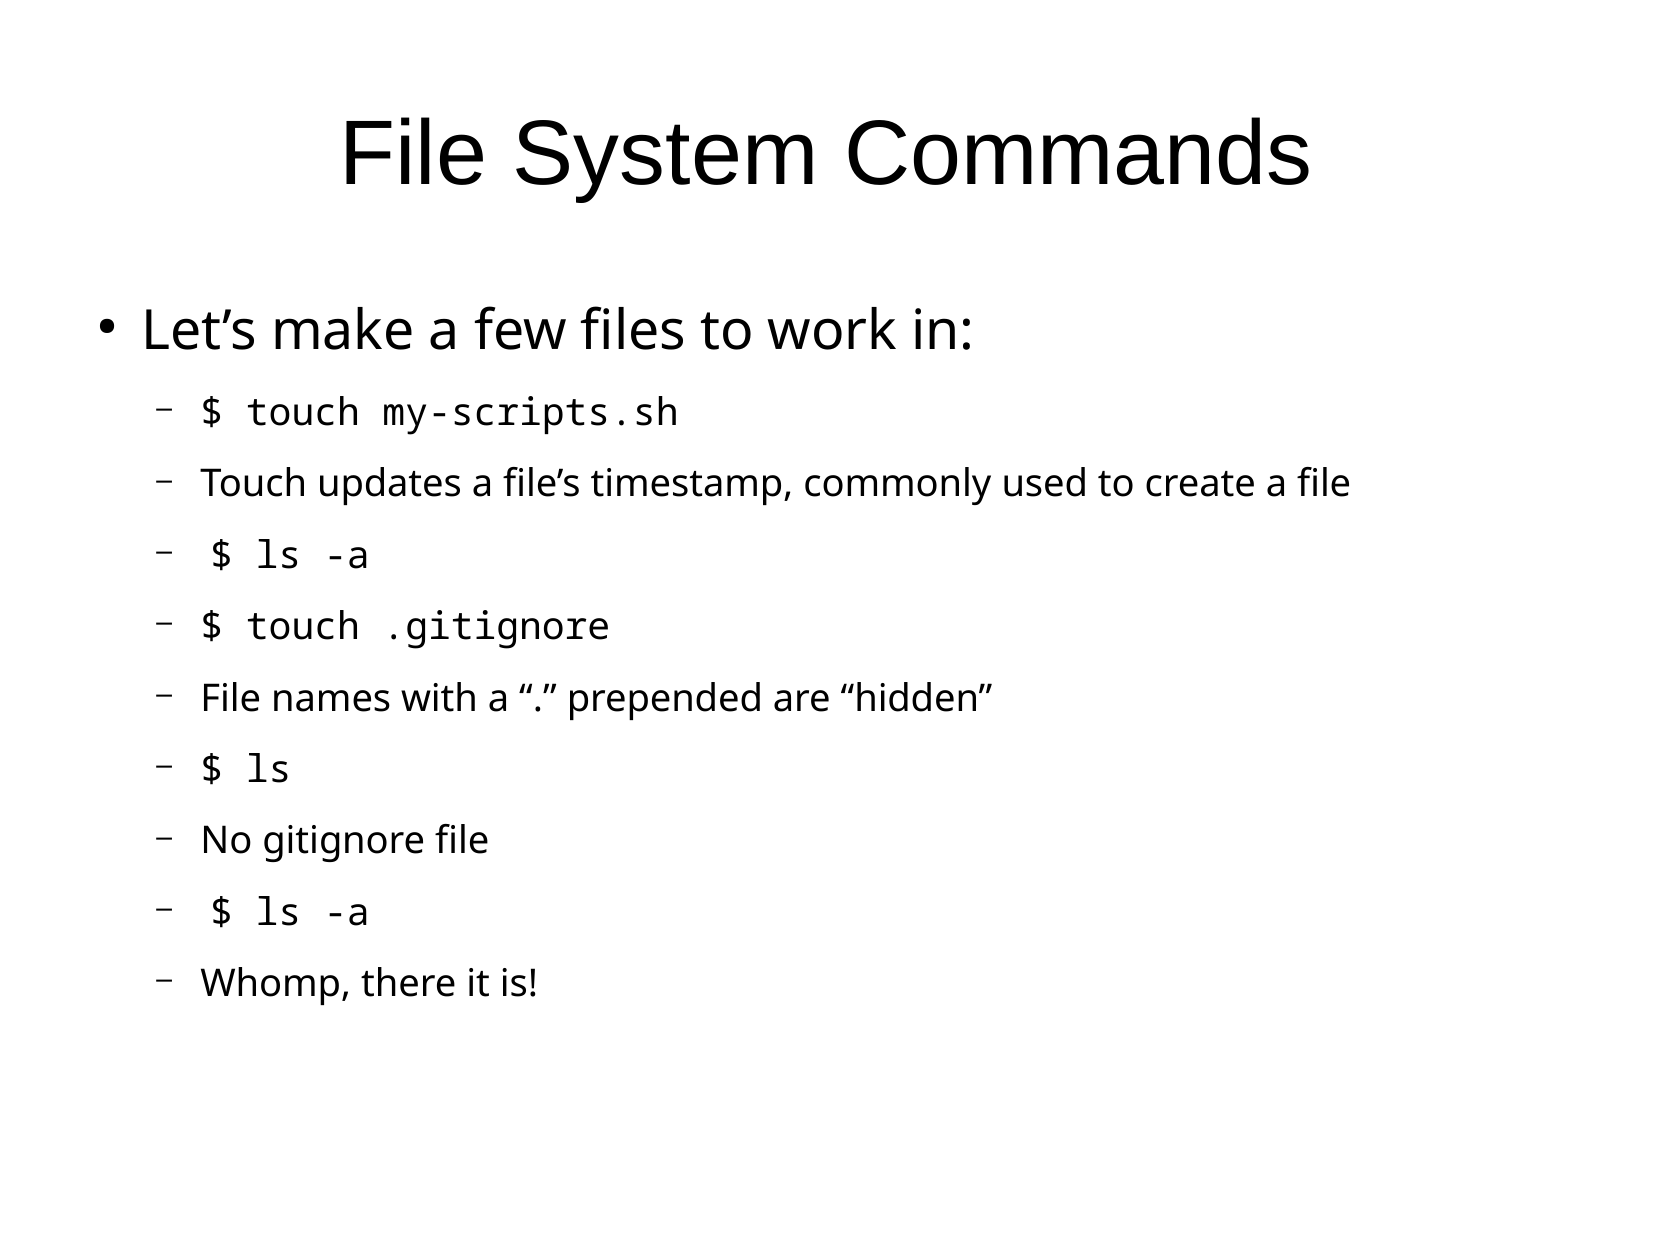

# File System Commands
Let’s make a few files to work in:
$ touch my-scripts.sh
Touch updates a file’s timestamp, commonly used to create a file
 $ ls -a
$ touch .gitignore
File names with a “.” prepended are “hidden”
$ ls
No gitignore file
 $ ls -a
Whomp, there it is!